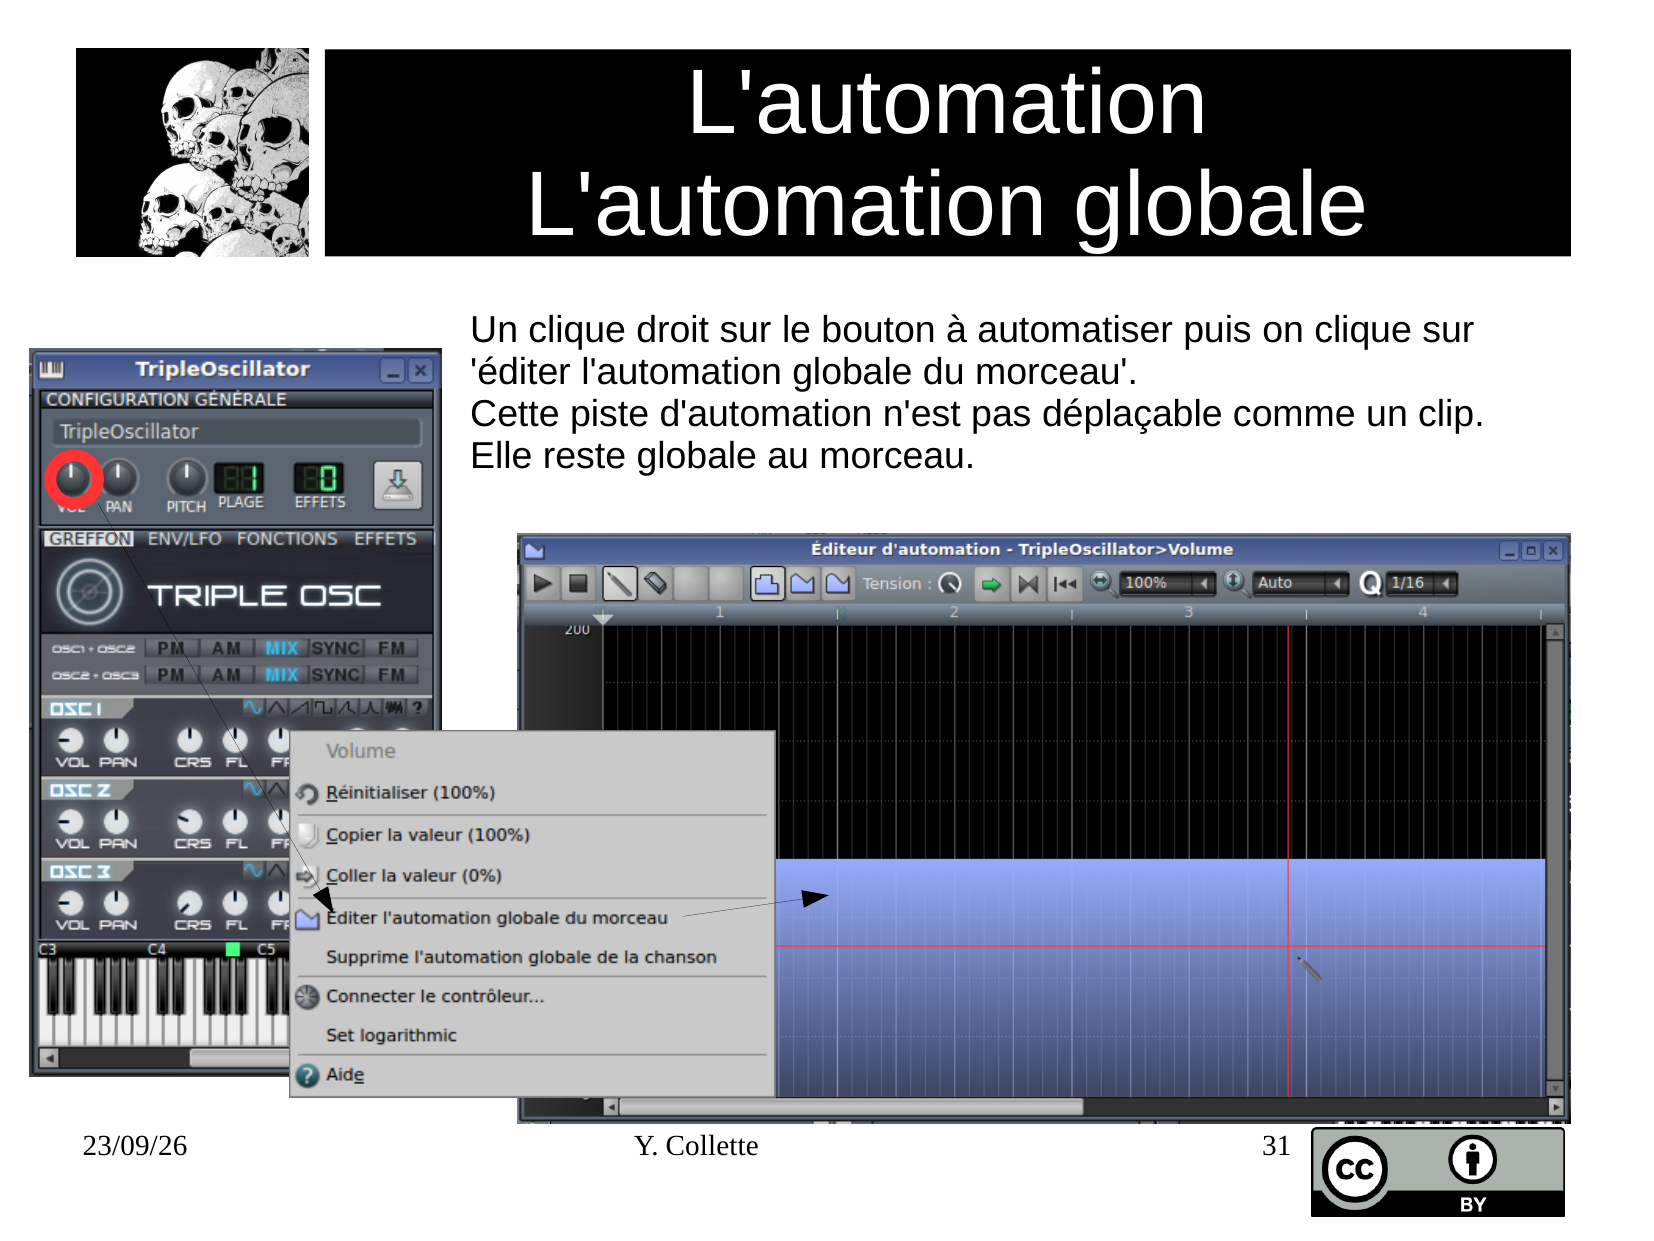

# L'automation L'automation globale
Un clique droit sur le bouton à automatiser puis on clique sur 'éditer l'automation globale du morceau'.
Cette piste d'automation n'est pas déplaçable comme un clip.
Elle reste globale au morceau.
Y. Collette
31